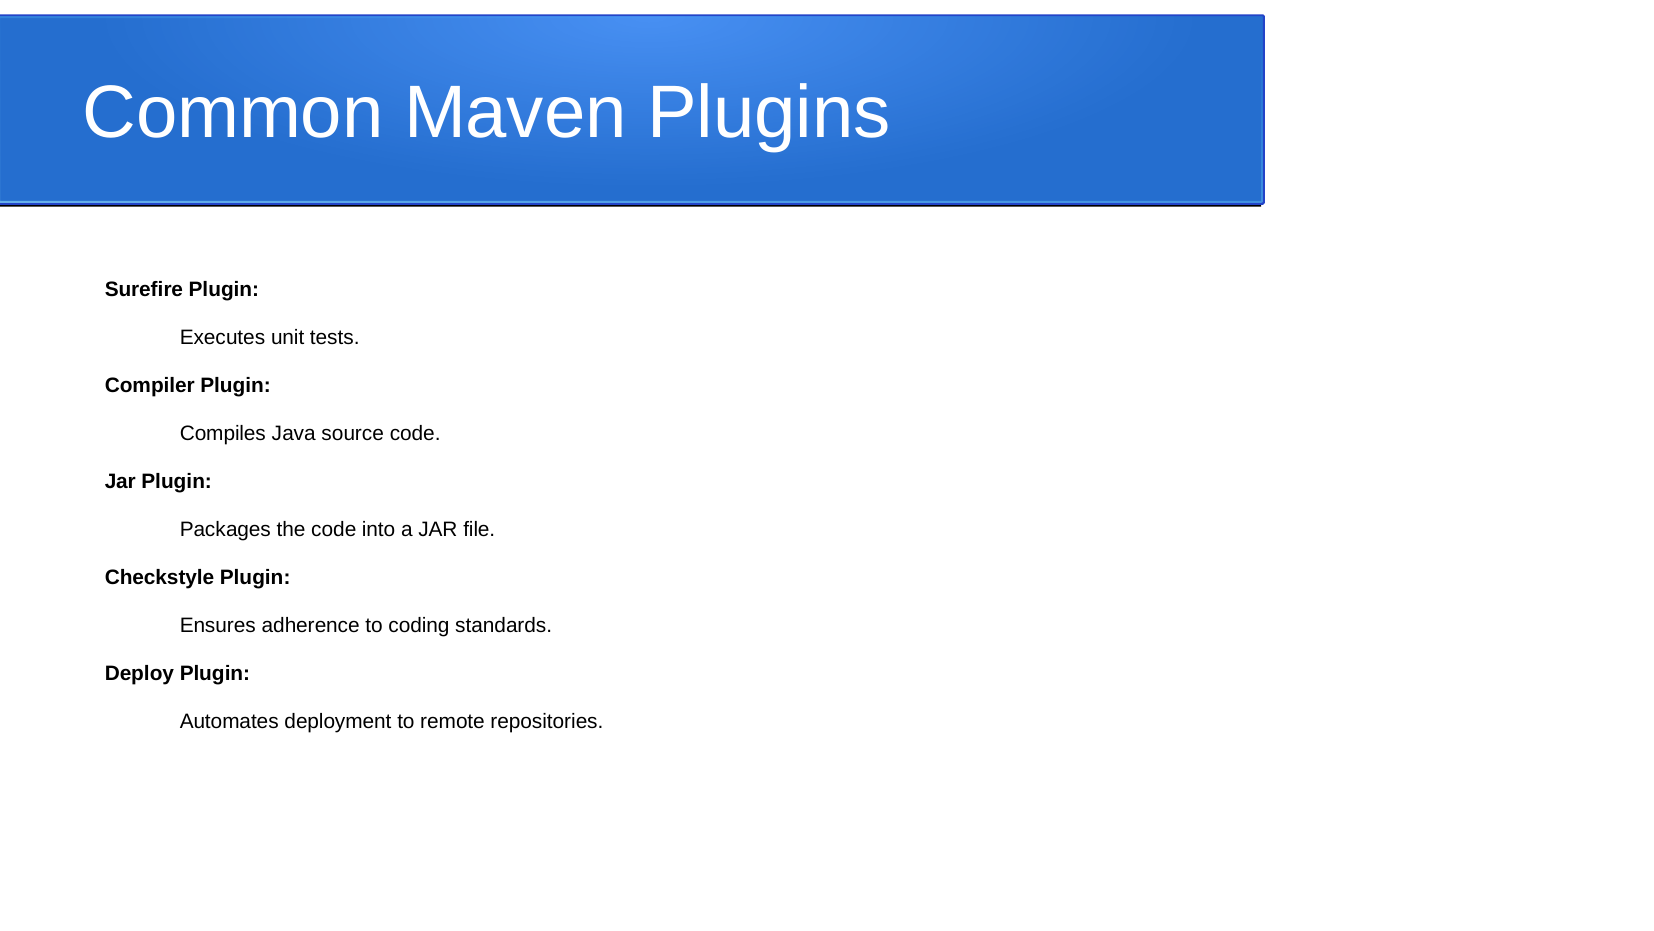

# Common Maven Plugins
Surefire Plugin:
	Executes unit tests.
Compiler Plugin:
	Compiles Java source code.
Jar Plugin:
	Packages the code into a JAR file.
Checkstyle Plugin:
	Ensures adherence to coding standards.
Deploy Plugin:
	Automates deployment to remote repositories.